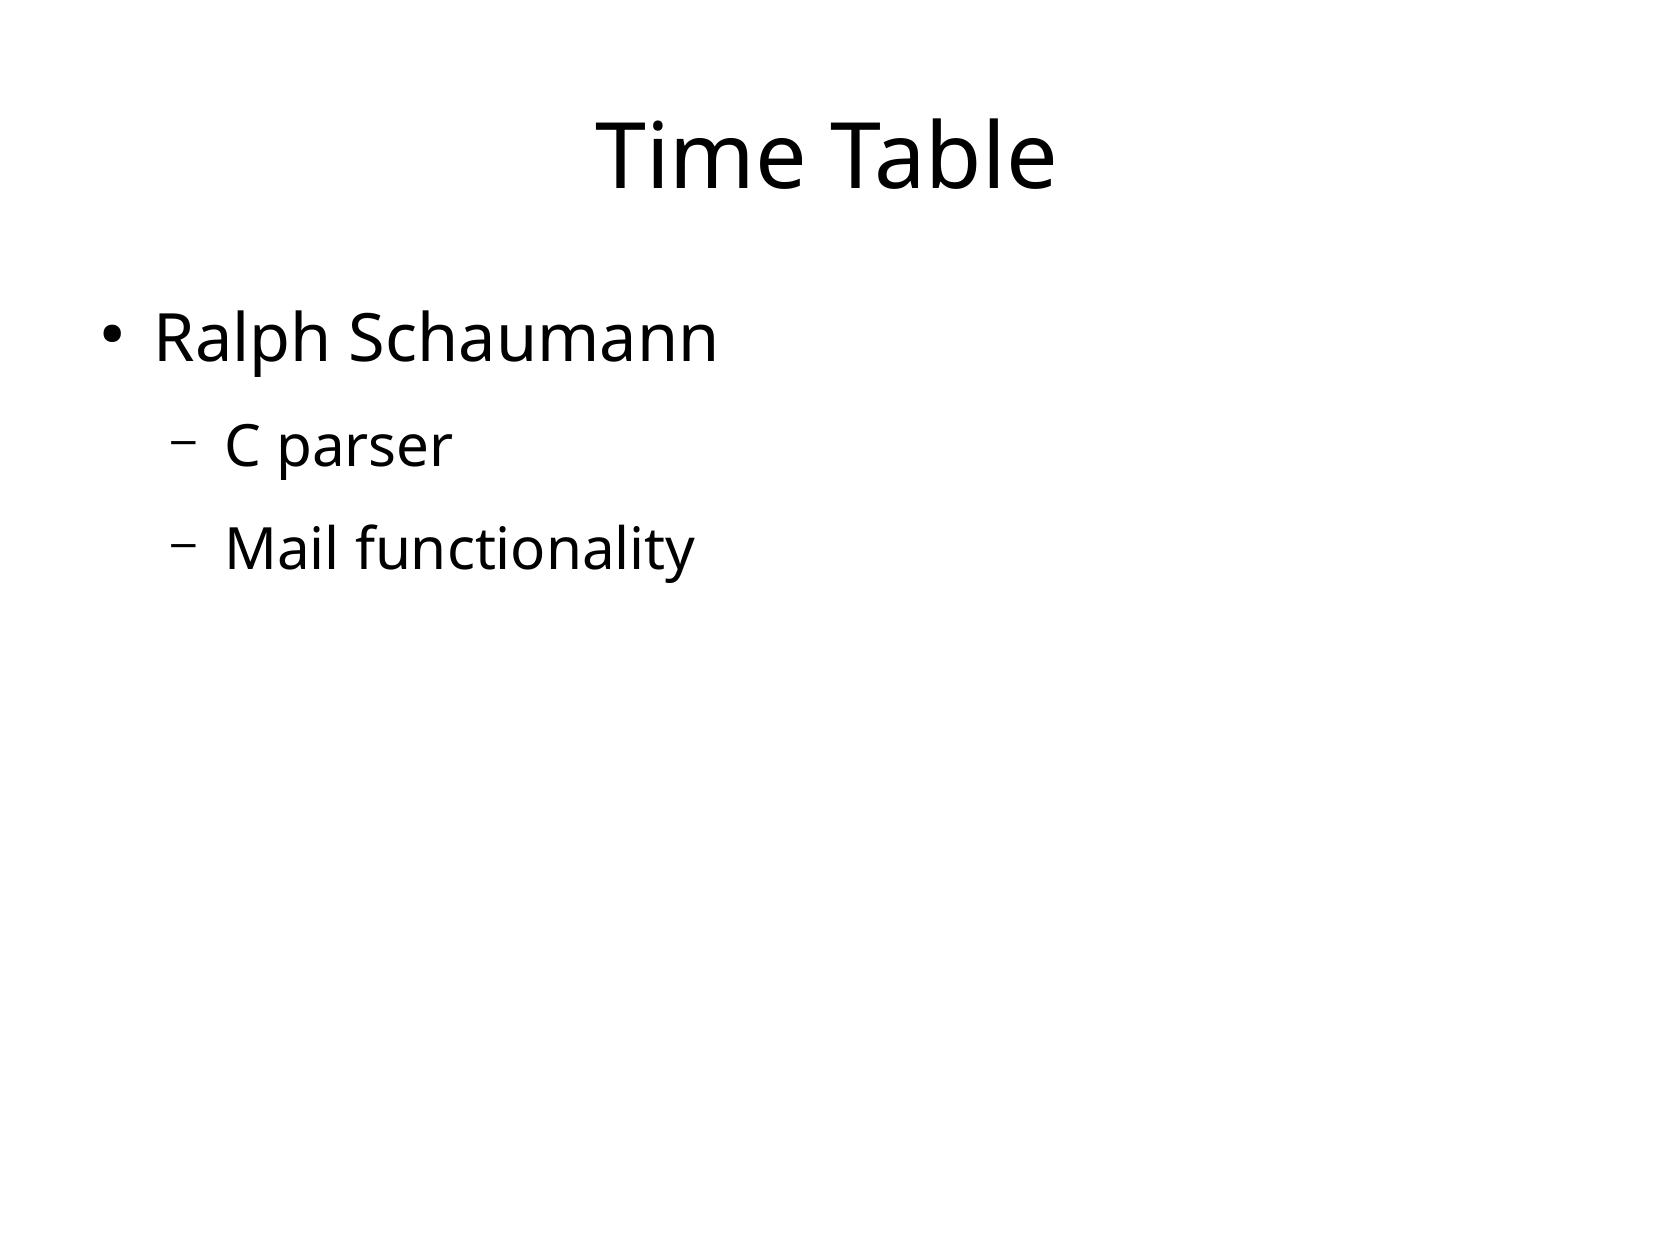

# Time Table
Ralph Schaumann
C parser
Mail functionality